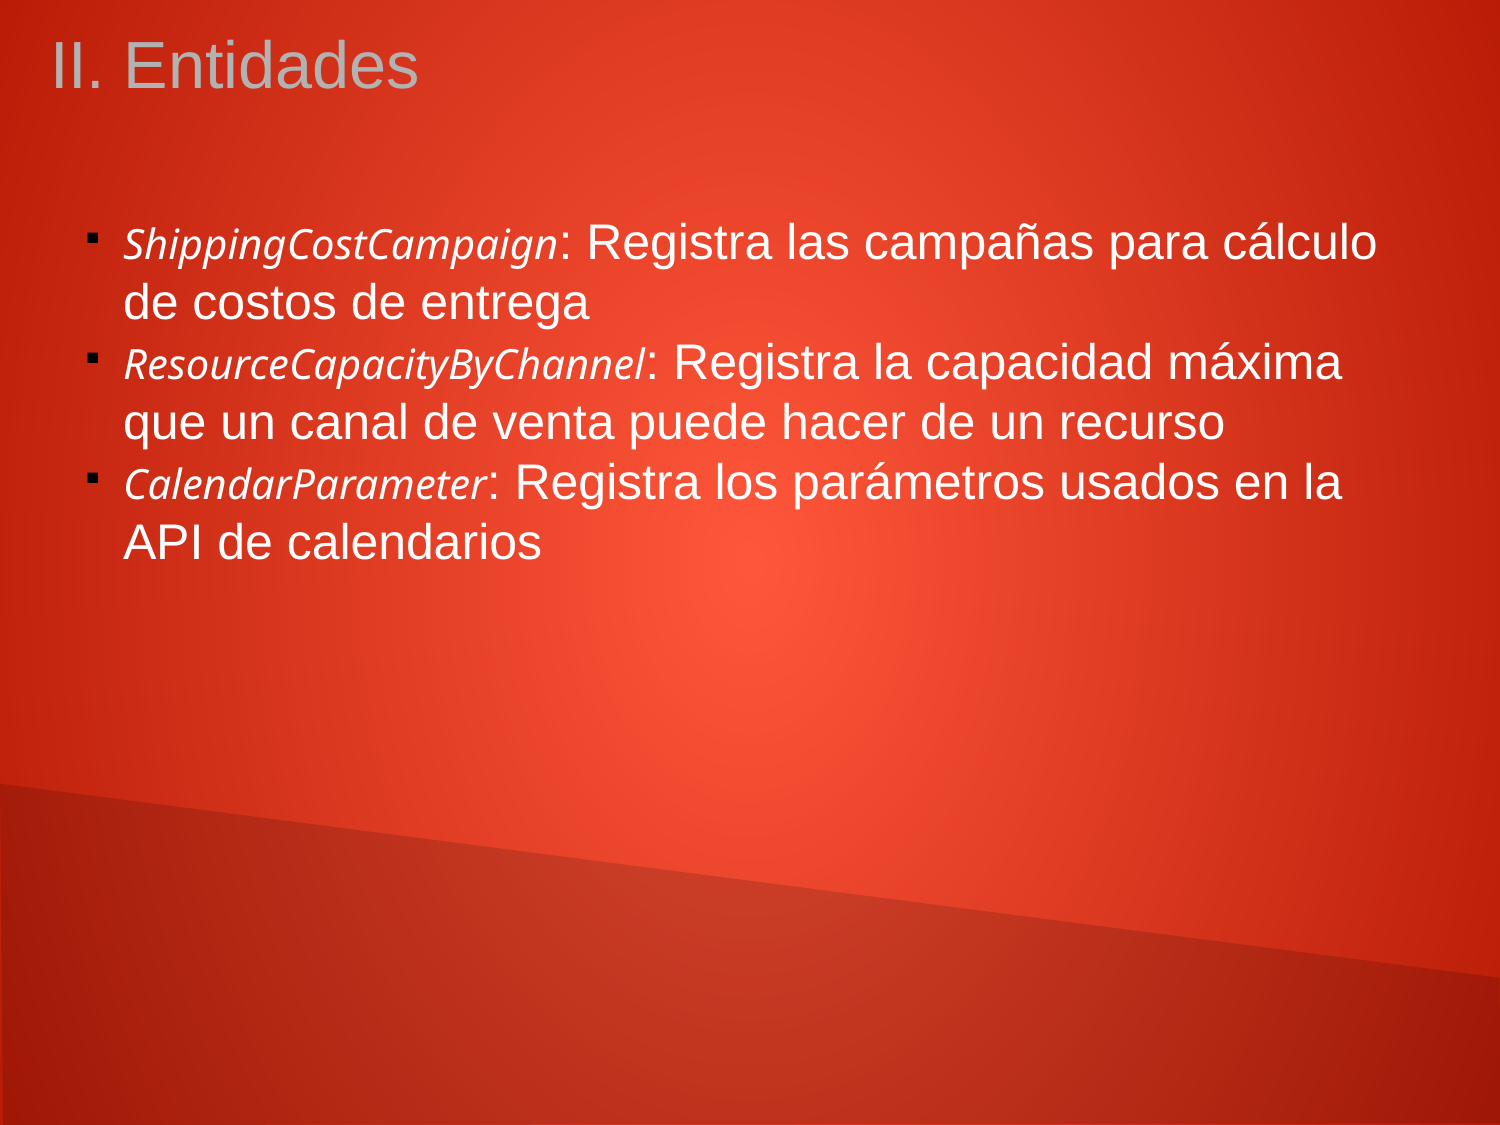

II. Entidades
ShippingCostCampaign: Registra las campañas para cálculo de costos de entrega
ResourceCapacityByChannel: Registra la capacidad máxima que un canal de venta puede hacer de un recurso
CalendarParameter: Registra los parámetros usados en la API de calendarios